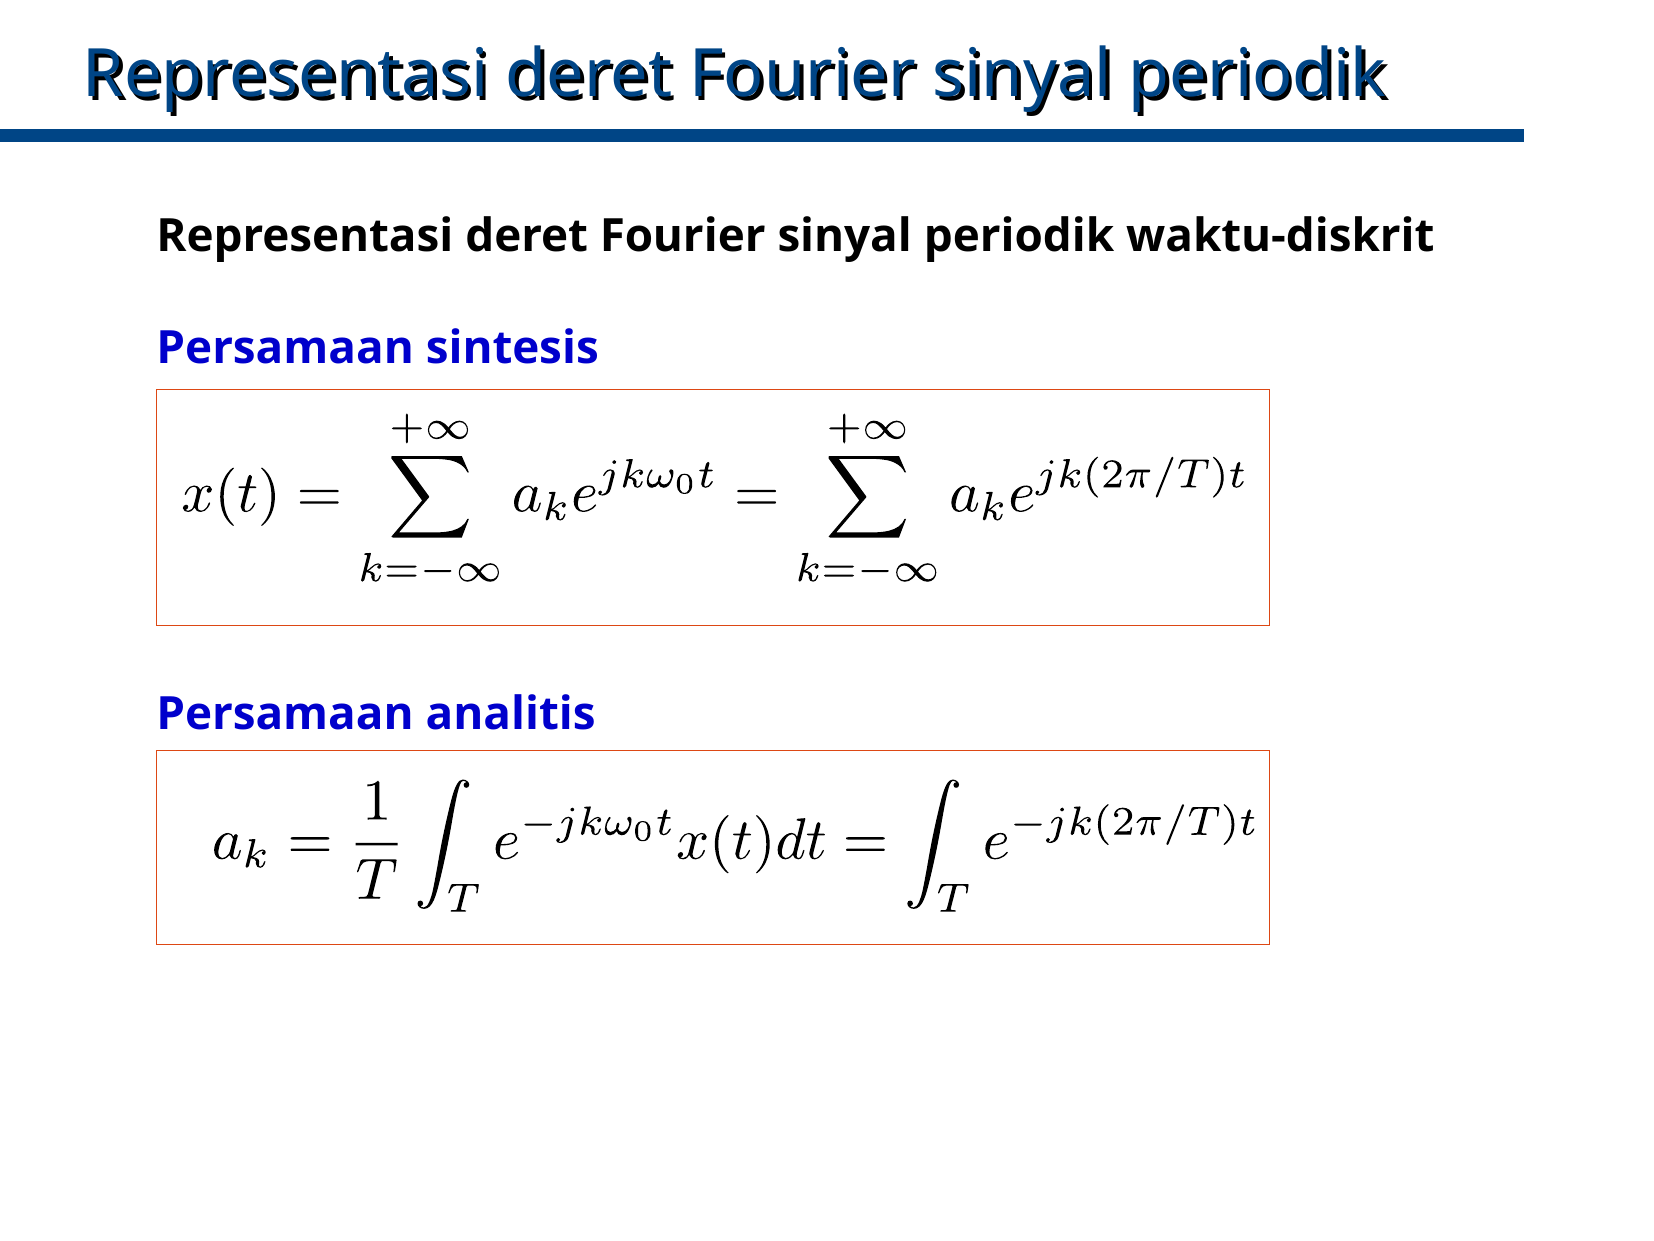

Representasi deret Fourier sinyal periodik
Representasi deret Fourier sinyal periodik waktu-diskrit
Persamaan sintesis
Persamaan analitis